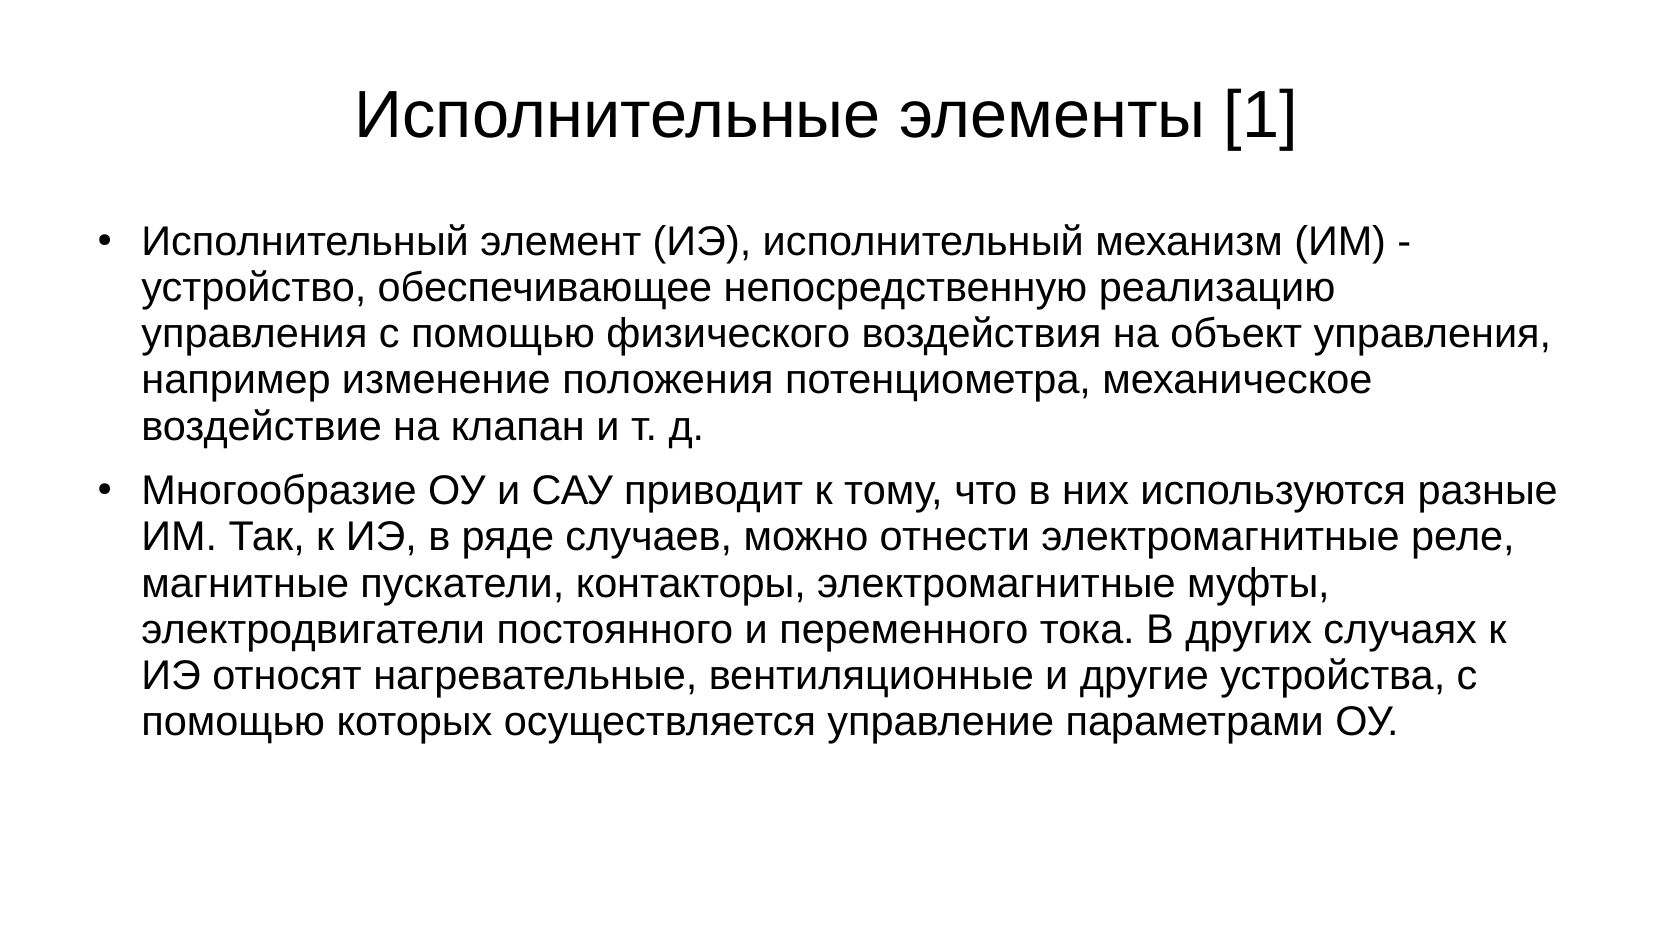

# Исполнительные элементы [1]
Исполнительный элемент (ИЭ), исполнительный механизм (ИМ) - устройство, обеспечивающее непосредственную реализацию управления с помощью физического воздействия на объект управления, например изменение положения потенциометра, механическое воздействие на клапан и т. д.
Многообразие ОУ и САУ приводит к тому, что в них используются разные ИМ. Так, к ИЭ, в ряде случаев, можно отнести электромагнитные реле, магнитные пускатели, контакторы, электромагнитные муфты, электродвигатели постоянного и переменного тока. В других случаях к ИЭ относят нагревательные, вентиляционные и другие устройства, с помощью которых осуществляется управление параметрами ОУ.